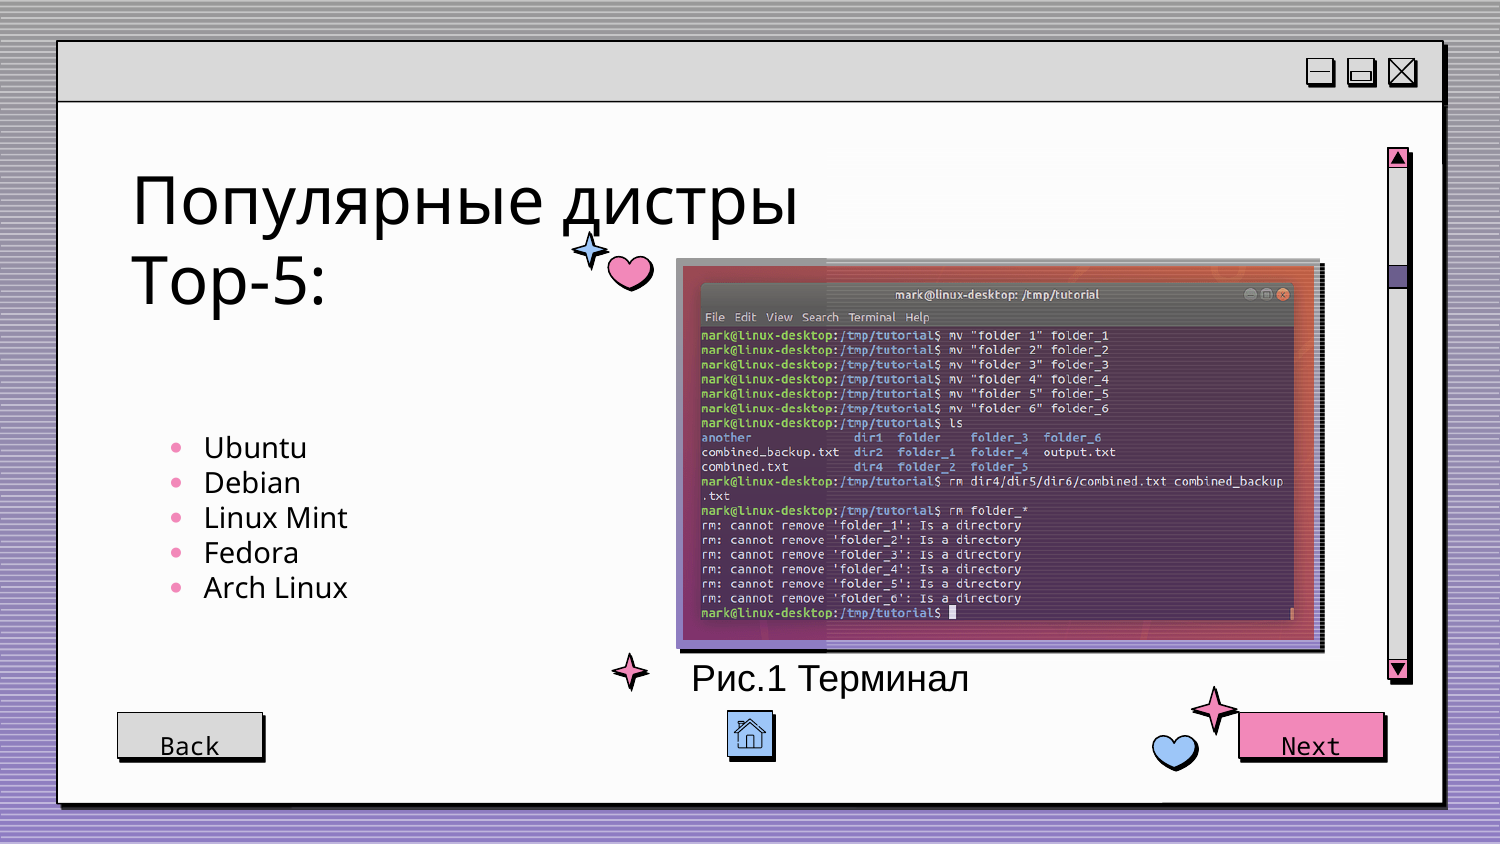

# Популярные дистры Top-5:
Ubuntu
Debian
Linux Mint
Fedora
Arch Linux
Рис.1 Терминал
Back
Next